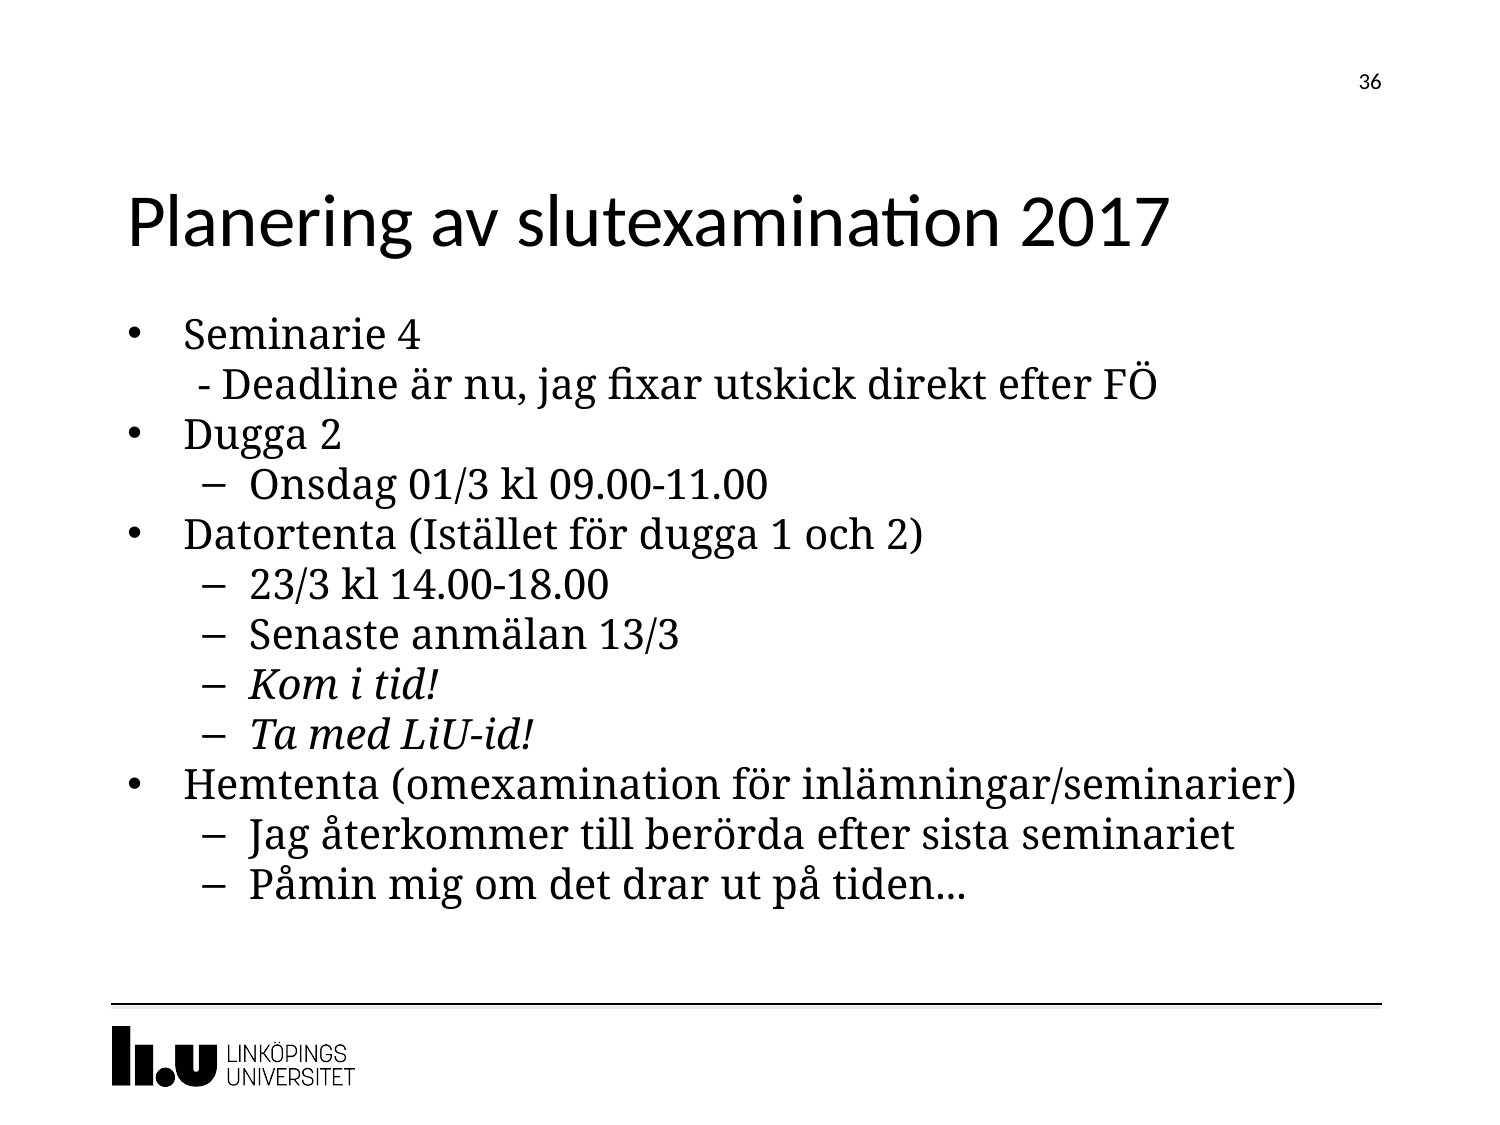

Planering av slutexamination 2017
Seminarie 4
- Deadline är nu, jag fixar utskick direkt efter FÖ
Dugga 2
Onsdag 01/3 kl 09.00-11.00
Datortenta (Istället för dugga 1 och 2)
23/3 kl 14.00-18.00
Senaste anmälan 13/3
Kom i tid!
Ta med LiU-id!
Hemtenta (omexamination för inlämningar/seminarier)
Jag återkommer till berörda efter sista seminariet
Påmin mig om det drar ut på tiden...